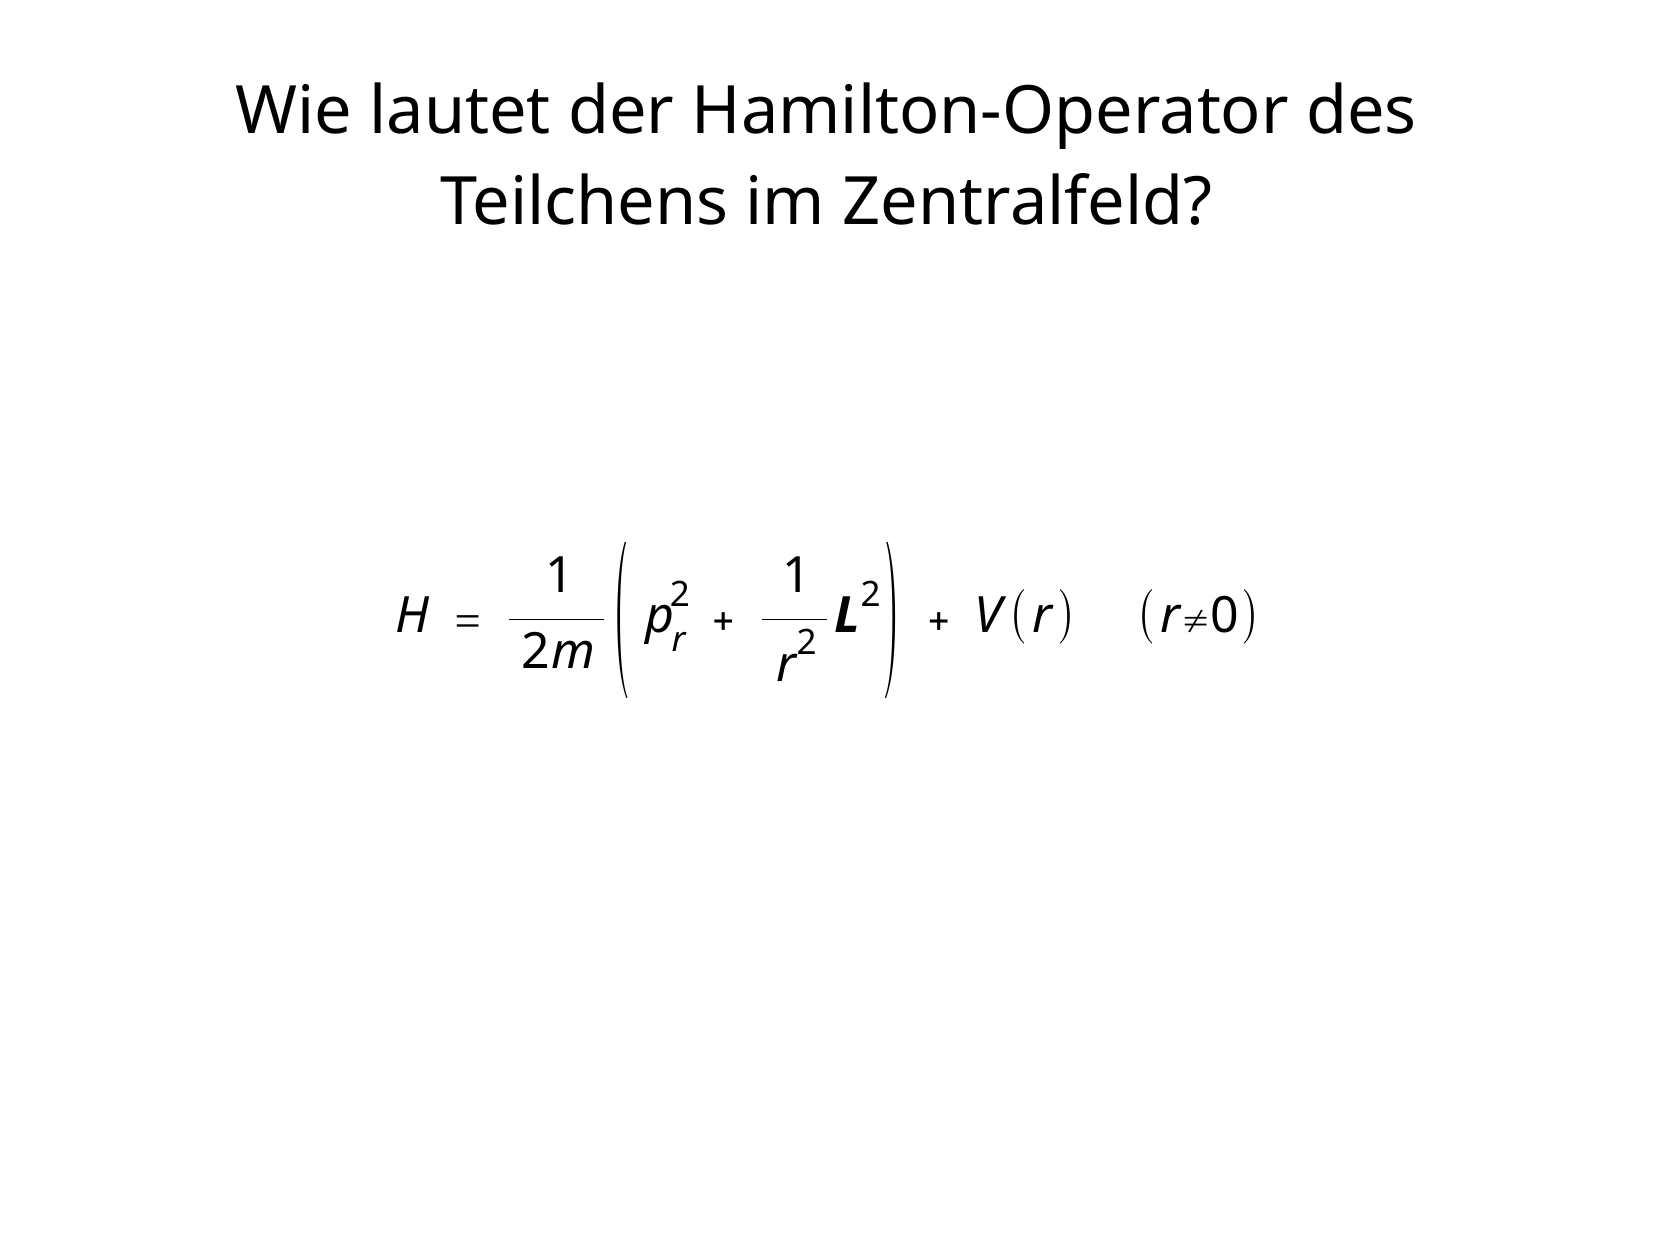

# Wie lautet der Hamilton-Operator des Teilchens im Zentralfeld?